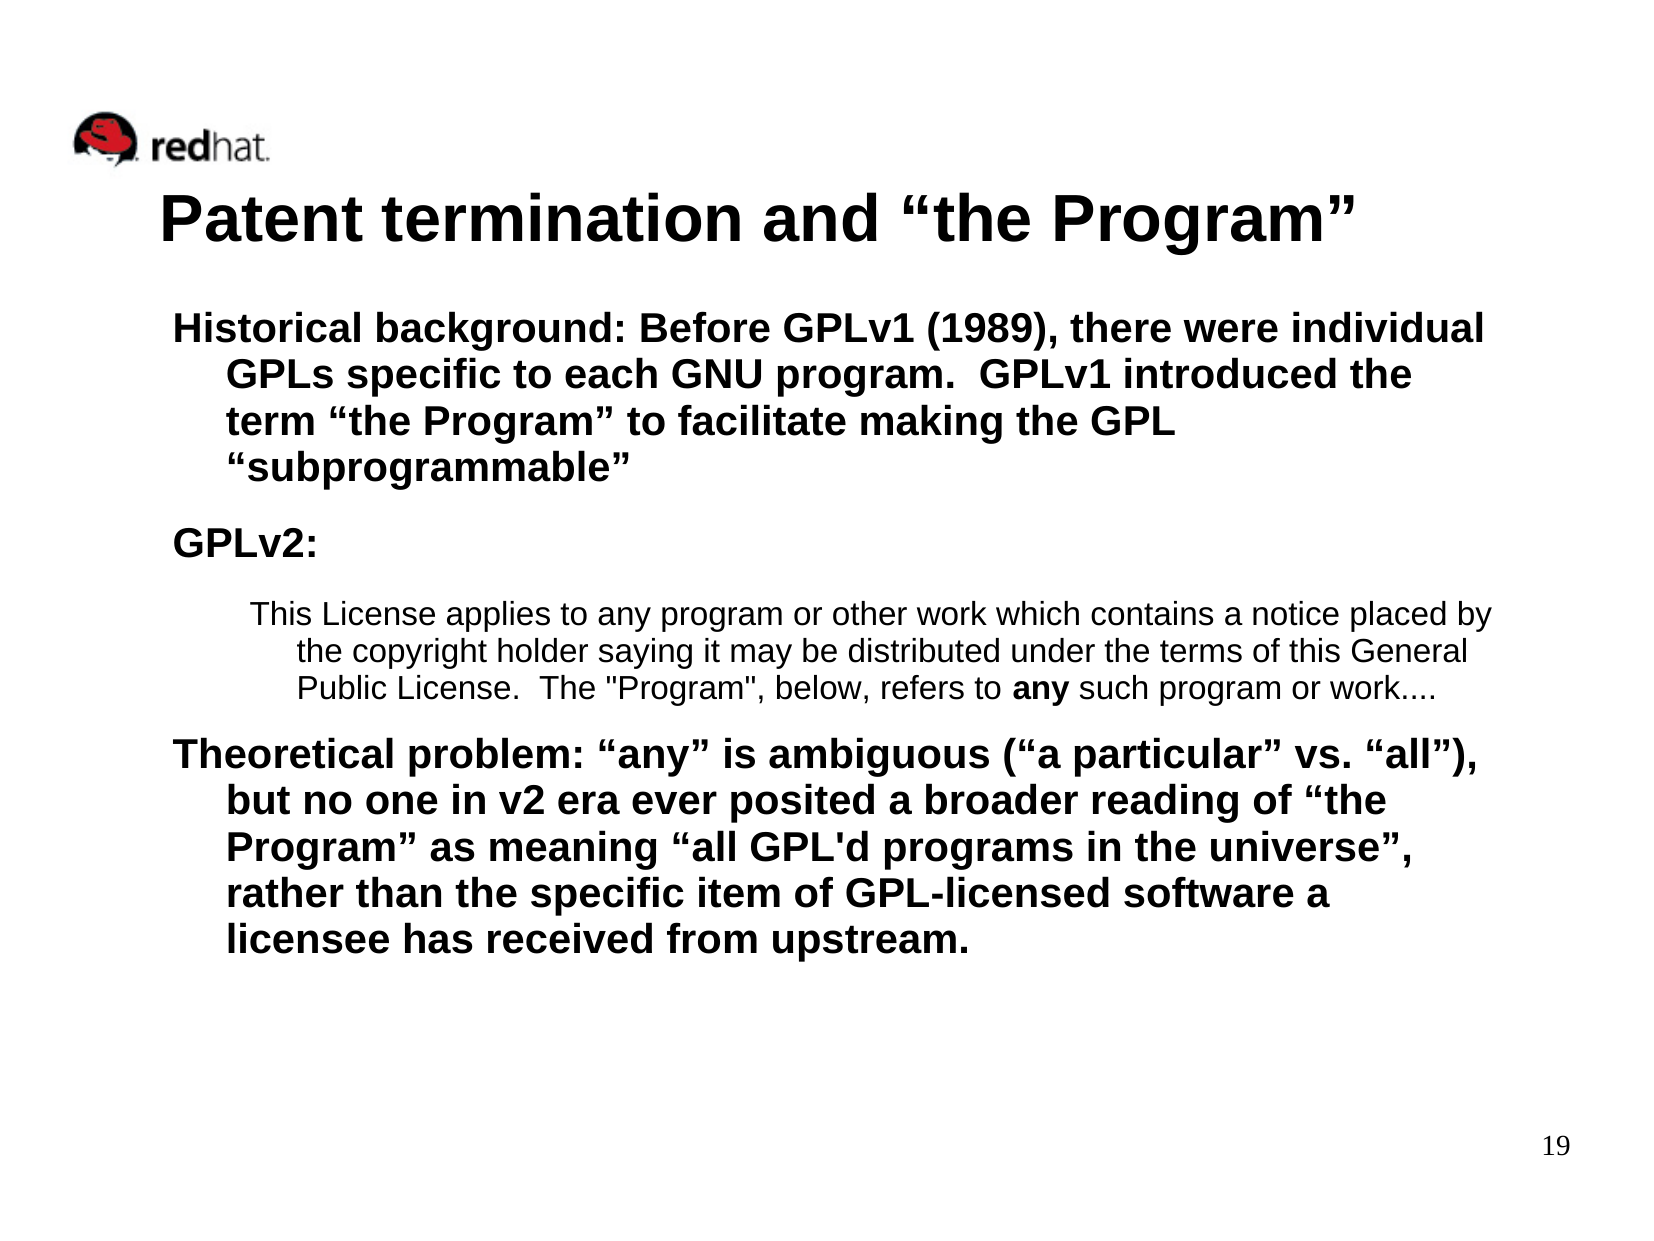

# Patent termination and “the Program”
Historical background: Before GPLv1 (1989), there were individual GPLs specific to each GNU program. GPLv1 introduced the term “the Program” to facilitate making the GPL “subprogrammable”
GPLv2:
This License applies to any program or other work which contains a notice placed by the copyright holder saying it may be distributed under the terms of this General Public License. The "Program", below, refers to any such program or work....
Theoretical problem: “any” is ambiguous (“a particular” vs. “all”), but no one in v2 era ever posited a broader reading of “the Program” as meaning “all GPL'd programs in the universe”, rather than the specific item of GPL-licensed software a licensee has received from upstream.
19